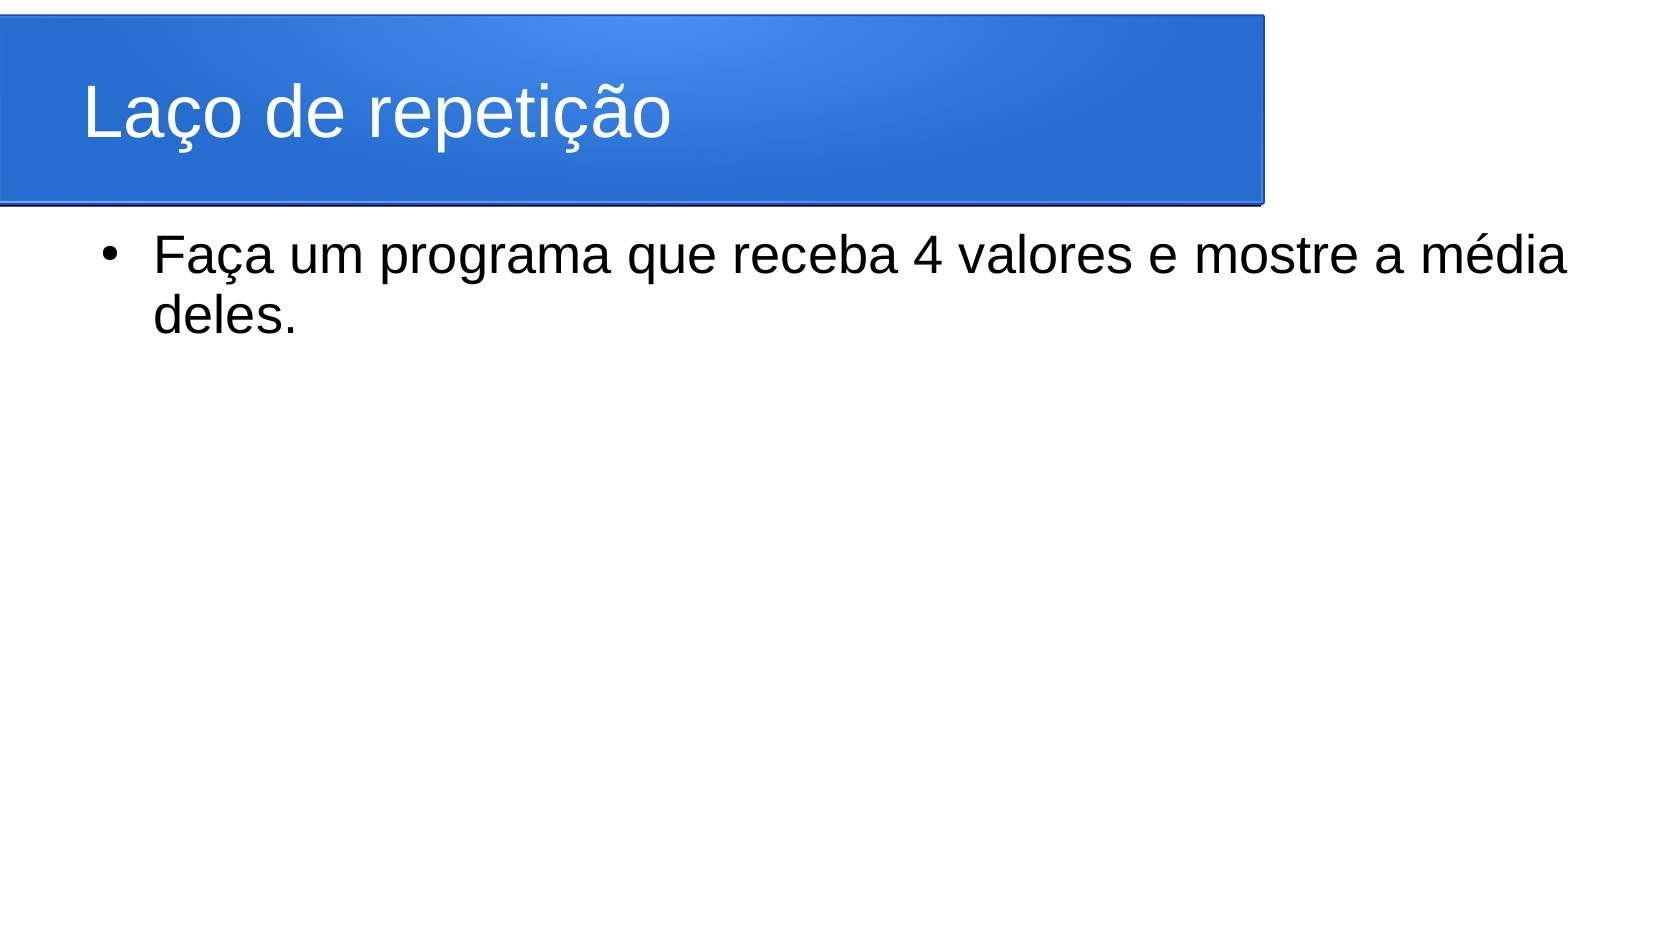

# Laço de repetição
Faça um programa que receba 4 valores e mostre a média deles.